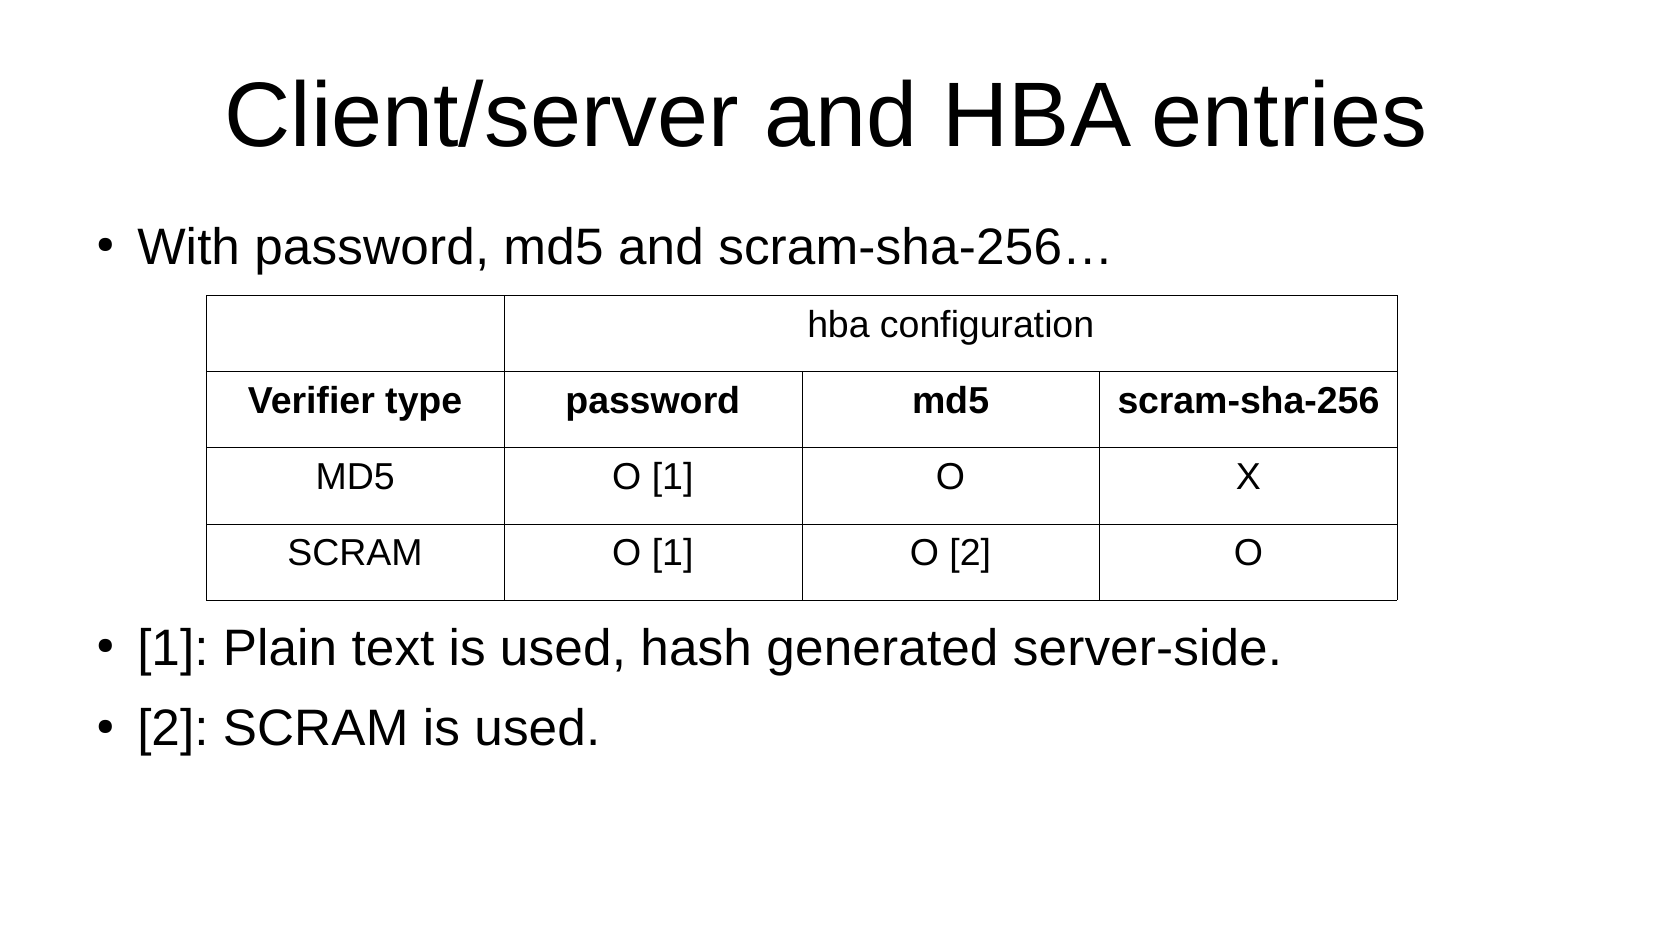

# Client/server and HBA entries
With password, md5 and scram-sha-256…
[1]: Plain text is used, hash generated server-side.
[2]: SCRAM is used.
| | hba configuration | | |
| --- | --- | --- | --- |
| Verifier type | password | md5 | scram-sha-256 |
| MD5 | O [1] | O | X |
| SCRAM | O [1] | O [2] | O |